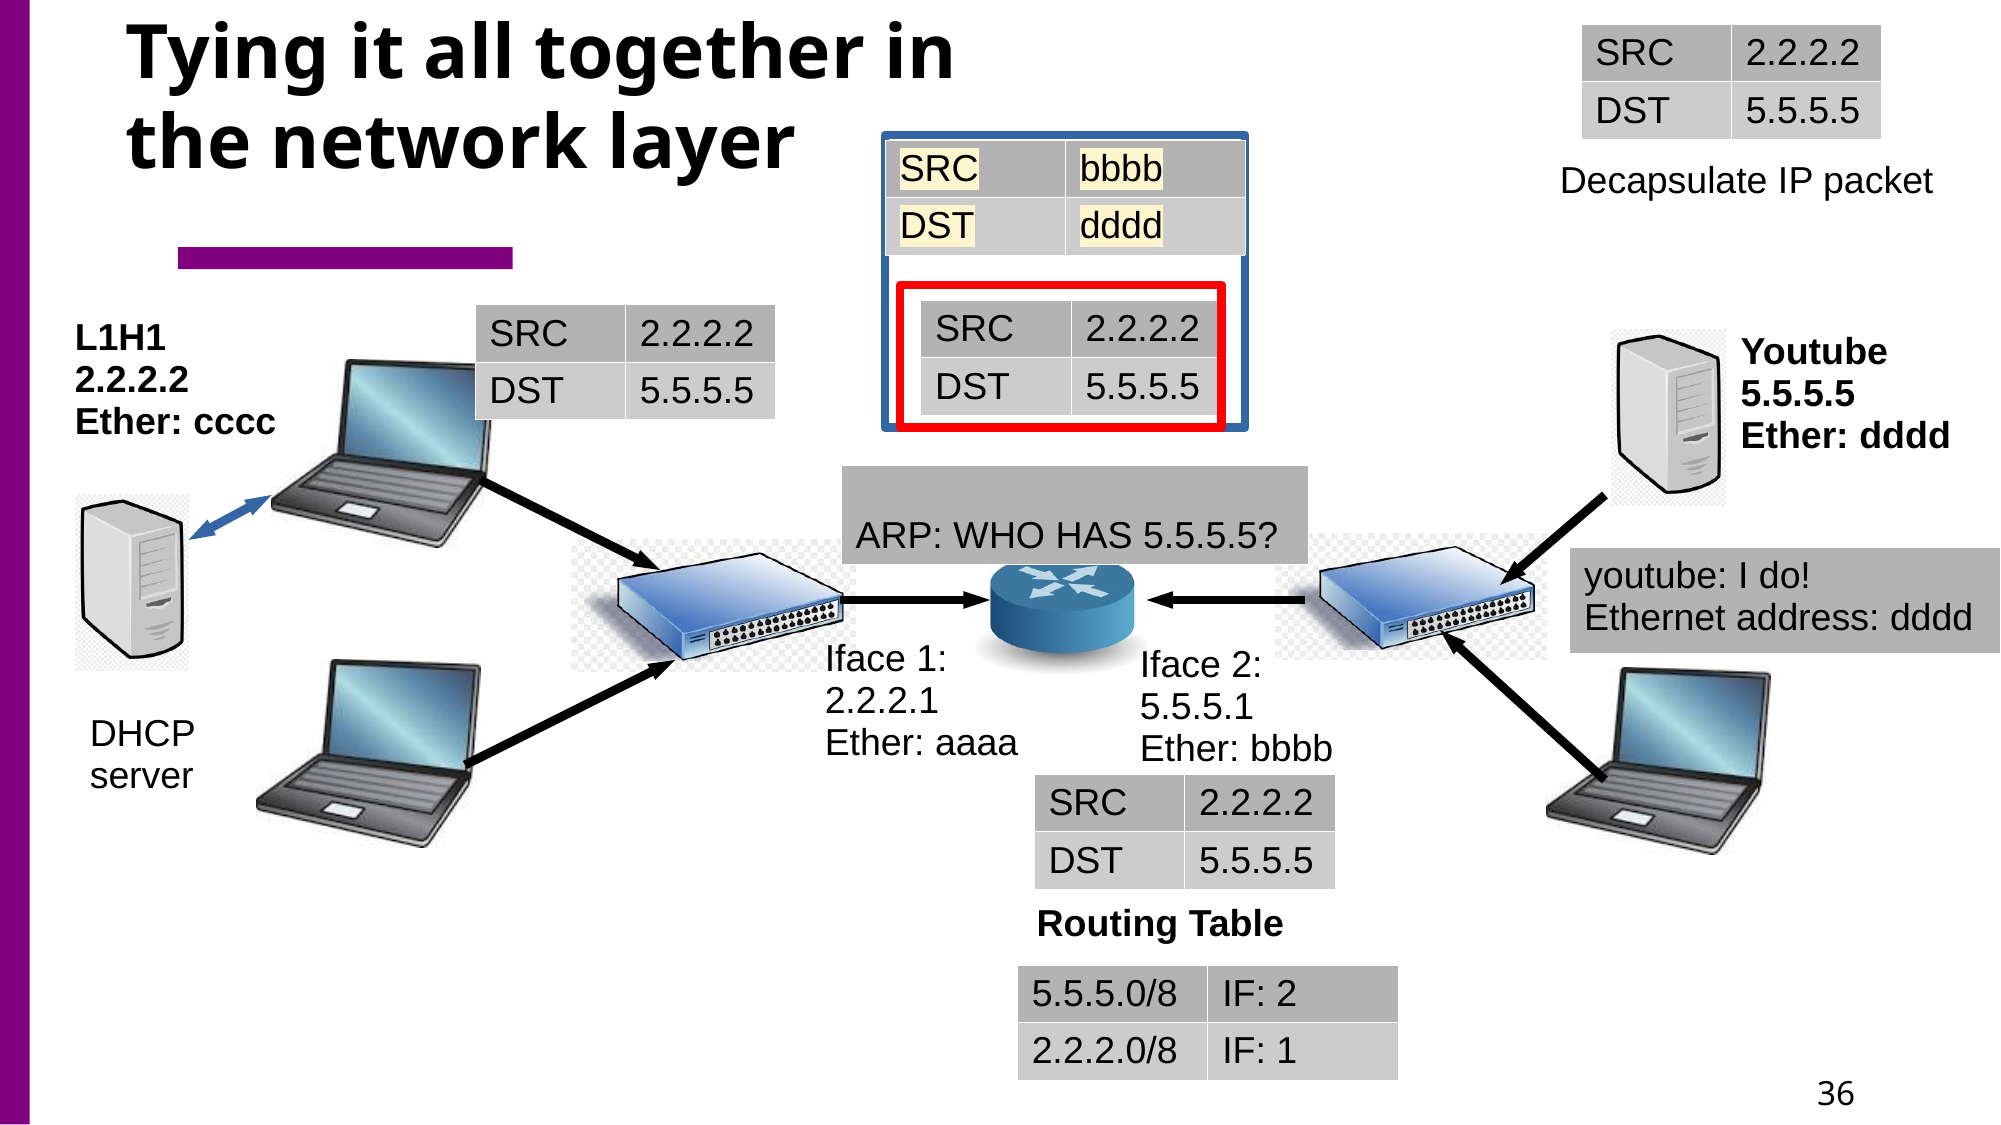

# Tying it all together in the network layer
| SRC | 2.2.2.2 |
| --- | --- |
| DST | 5.5.5.5 |
| SRC | bbbb |
| --- | --- |
| DST | dddd |
| SRC | 2.2.2.2 |
| --- | --- |
| DST | 5.5.5.5 |
Decapsulate IP packet
| SRC | 2.2.2.2 |
| --- | --- |
| DST | 5.5.5.5 |
L1H1
2.2.2.2
Ether: cccc
Youtube
5.5.5.5
Ether: dddd
| ARP: WHO HAS 5.5.5.5? |
| --- |
| youtube: I do! Ethernet address: dddd |
| --- |
Iface 1:
2.2.2.1
Ether: aaaa
Iface 2:
5.5.5.1
Ether: bbbb
DHCP
server
| SRC | 2.2.2.2 |
| --- | --- |
| DST | 5.5.5.5 |
Routing Table
| 5.5.5.0/8 | IF: 2 |
| --- | --- |
| 2.2.2.0/8 | IF: 1 |
| | |
| --- | --- |
| | |